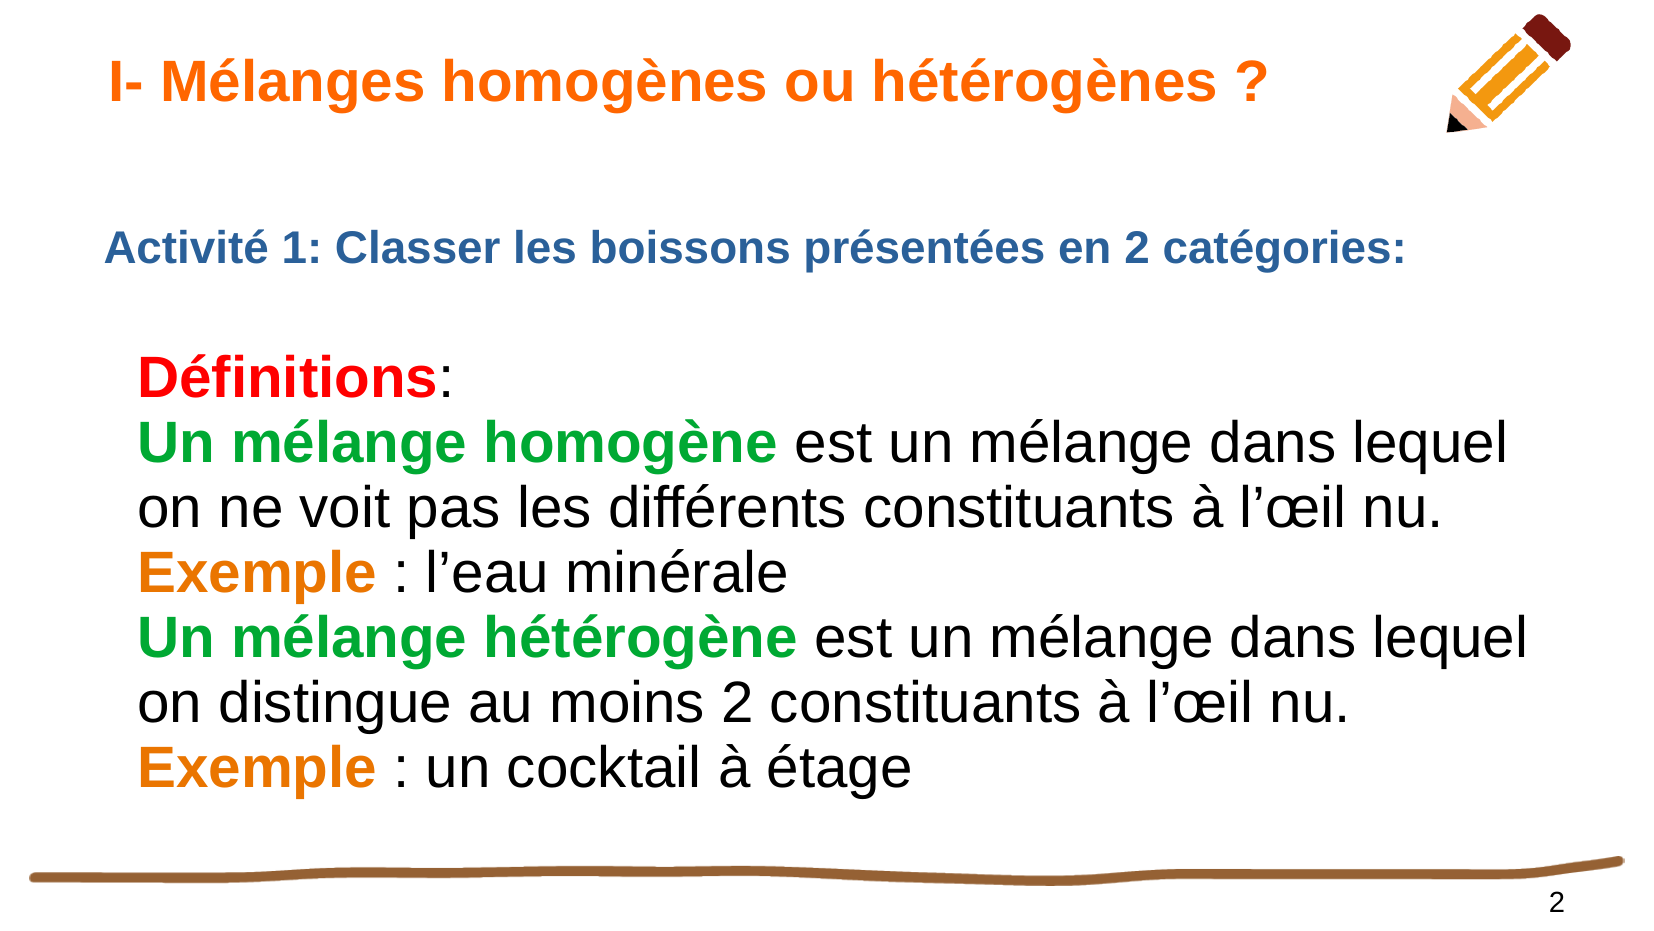

# I- Mélanges homogènes ou hétérogènes ?
Activité 1: Classer les boissons présentées en 2 catégories:
Définitions:
Un mélange homogène est un mélange dans lequel on ne voit pas les différents constituants à l’œil nu. Exemple : l’eau minérale
Un mélange hétérogène est un mélange dans lequel on distingue au moins 2 constituants à l’œil nu. Exemple : un cocktail à étage
2